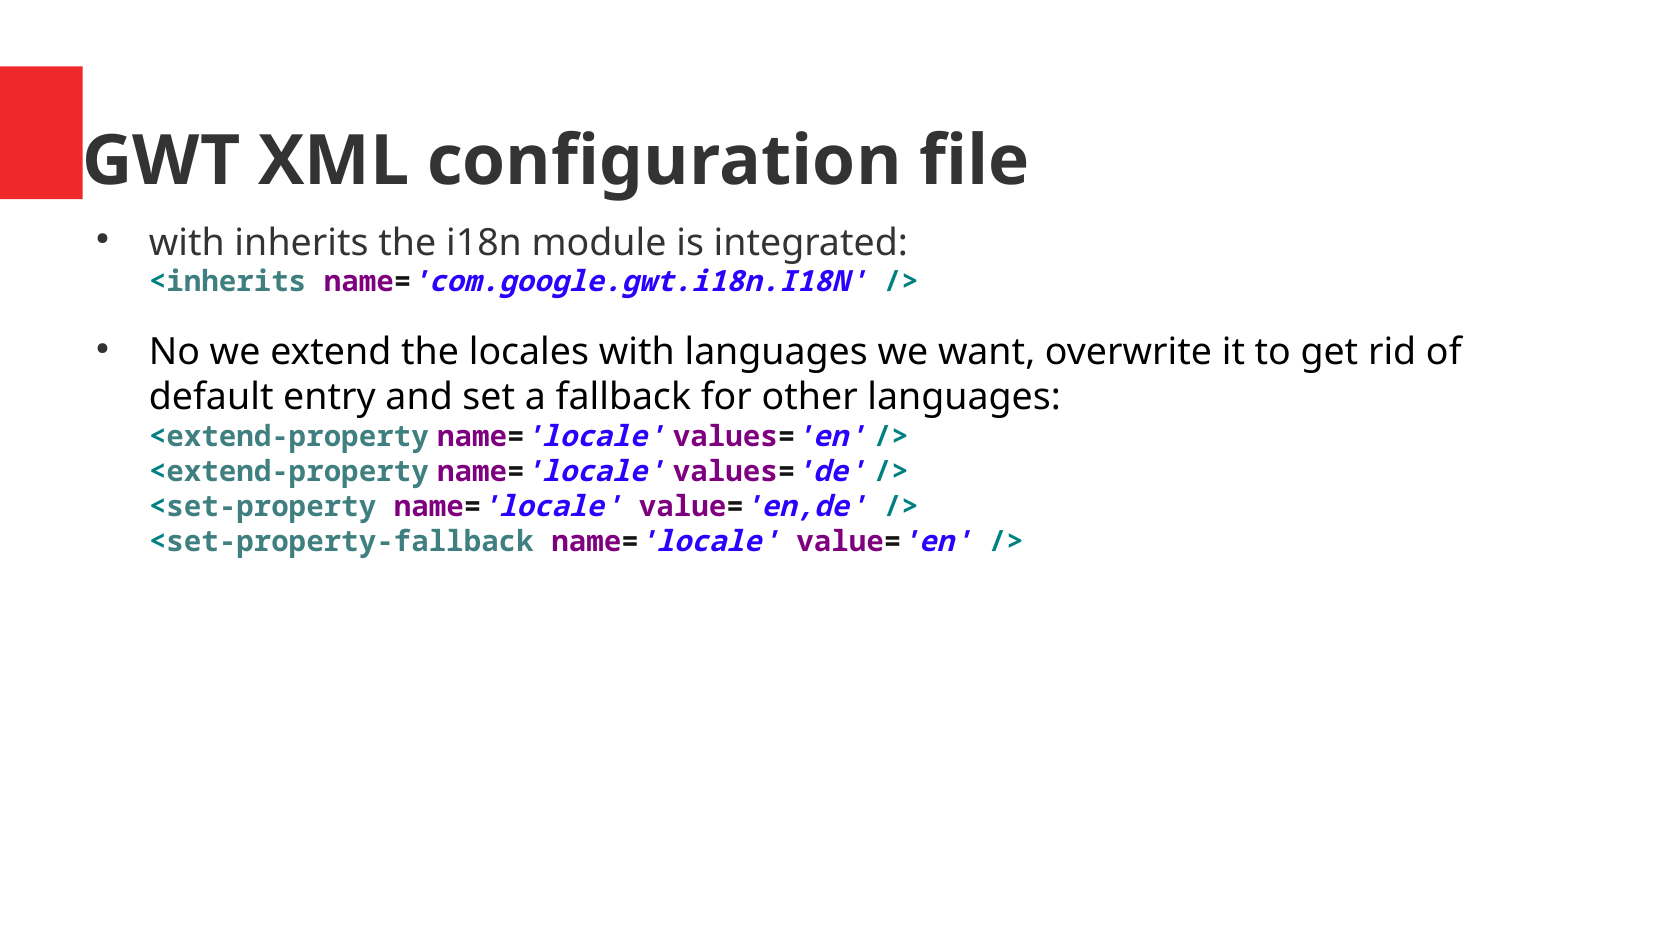

# GWT XML configuration file
with inherits the i18n module is integrated:
<inherits name='com.google.gwt.i18n.I18N' />
No we extend the locales with languages we want, overwrite it to get rid of default entry and set a fallback for other languages:
<extend-property name='locale' values='en' />
<extend-property name='locale' values='de' />
<set-property name='locale' value='en,de' />
<set-property-fallback name='locale' value='en' />